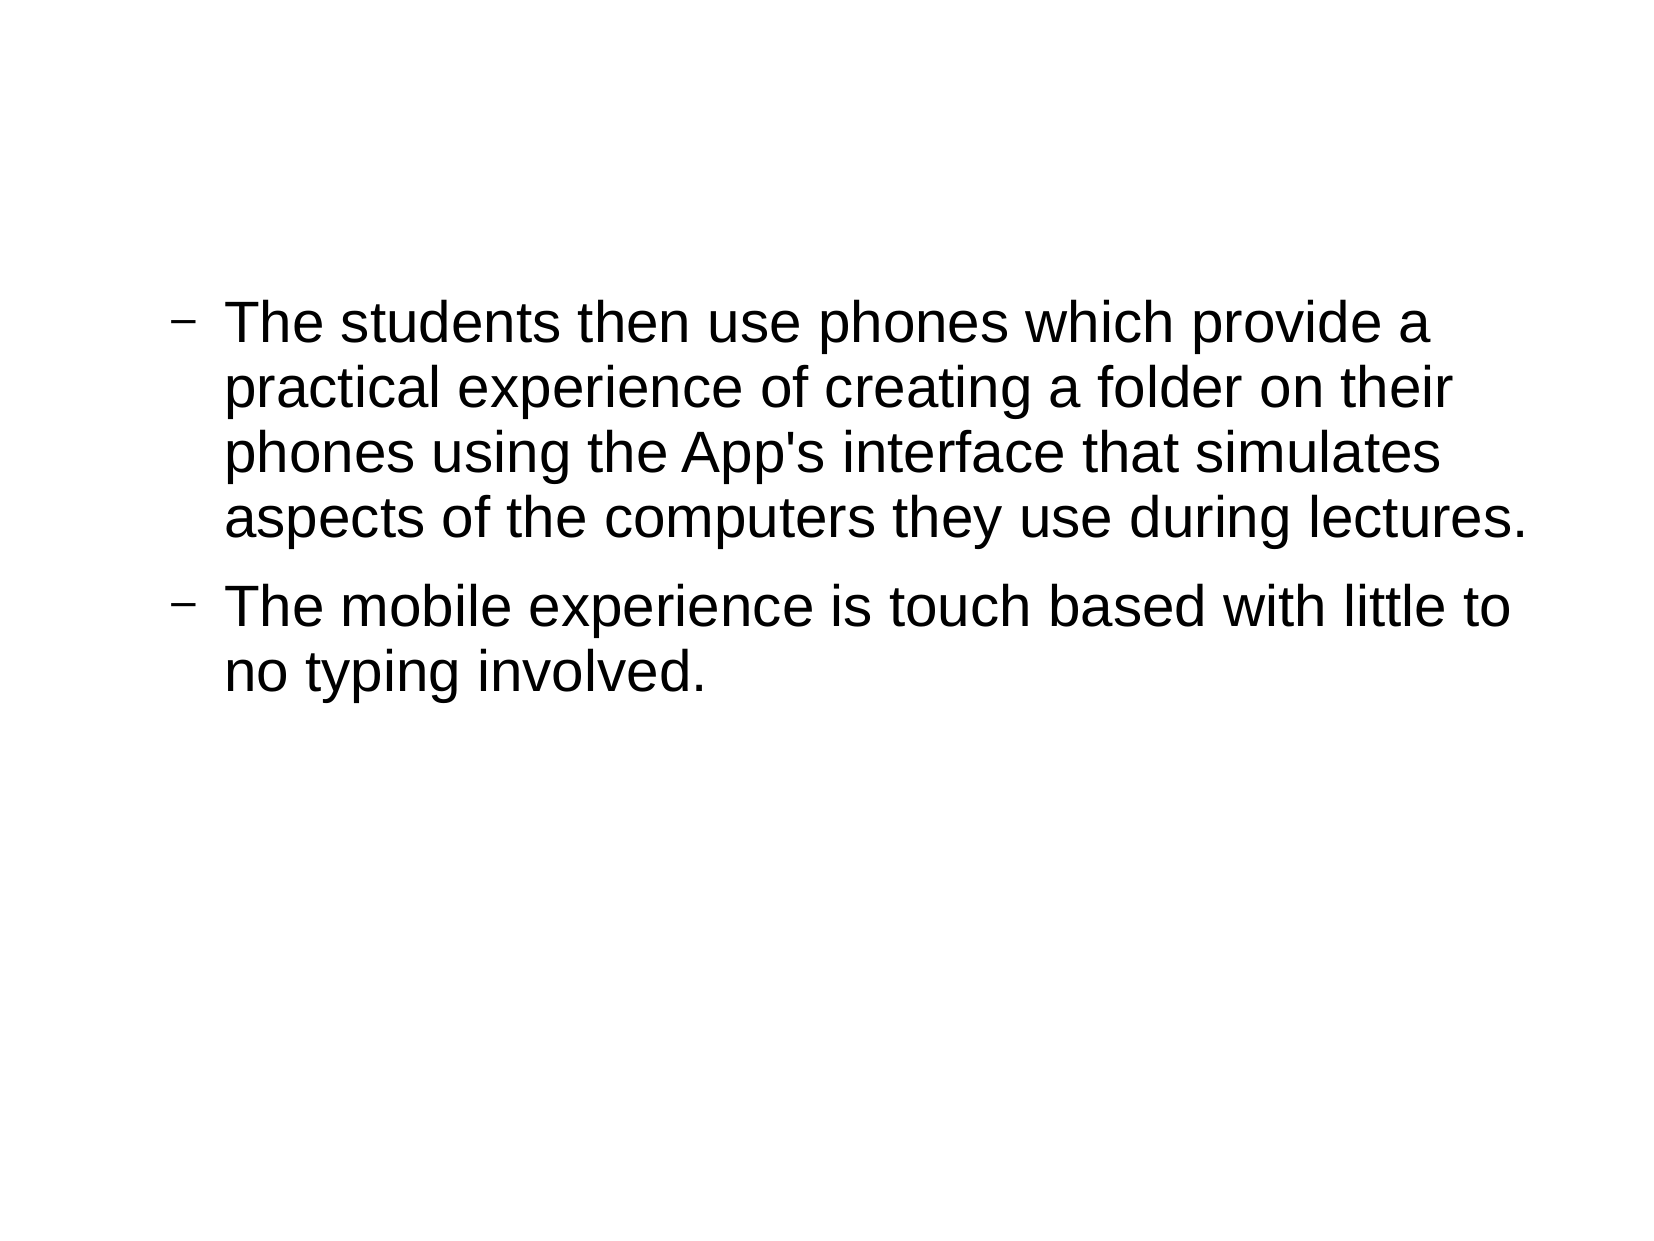

#
The students then use phones which provide a practical experience of creating a folder on their phones using the App's interface that simulates aspects of the computers they use during lectures.
The mobile experience is touch based with little to no typing involved.